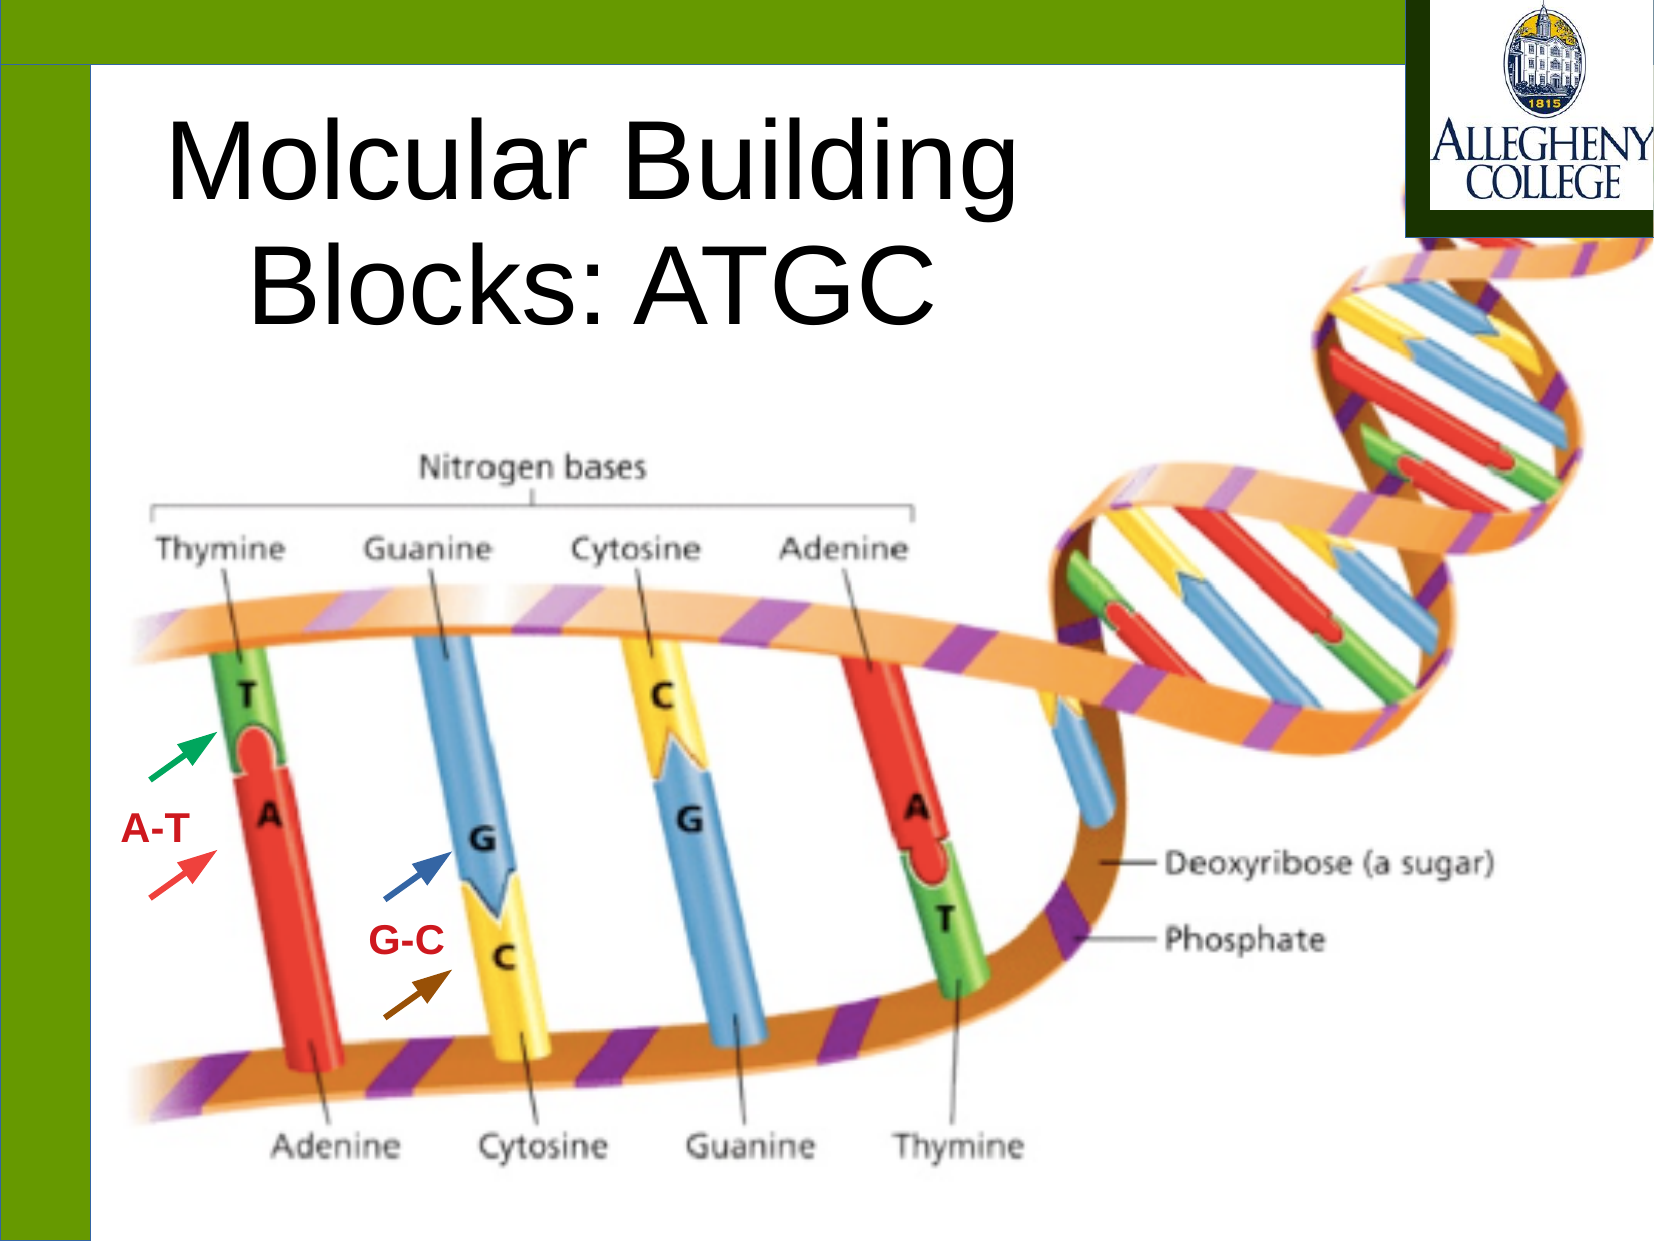

# Molcular Building Blocks: ATGC
A-T
G-C